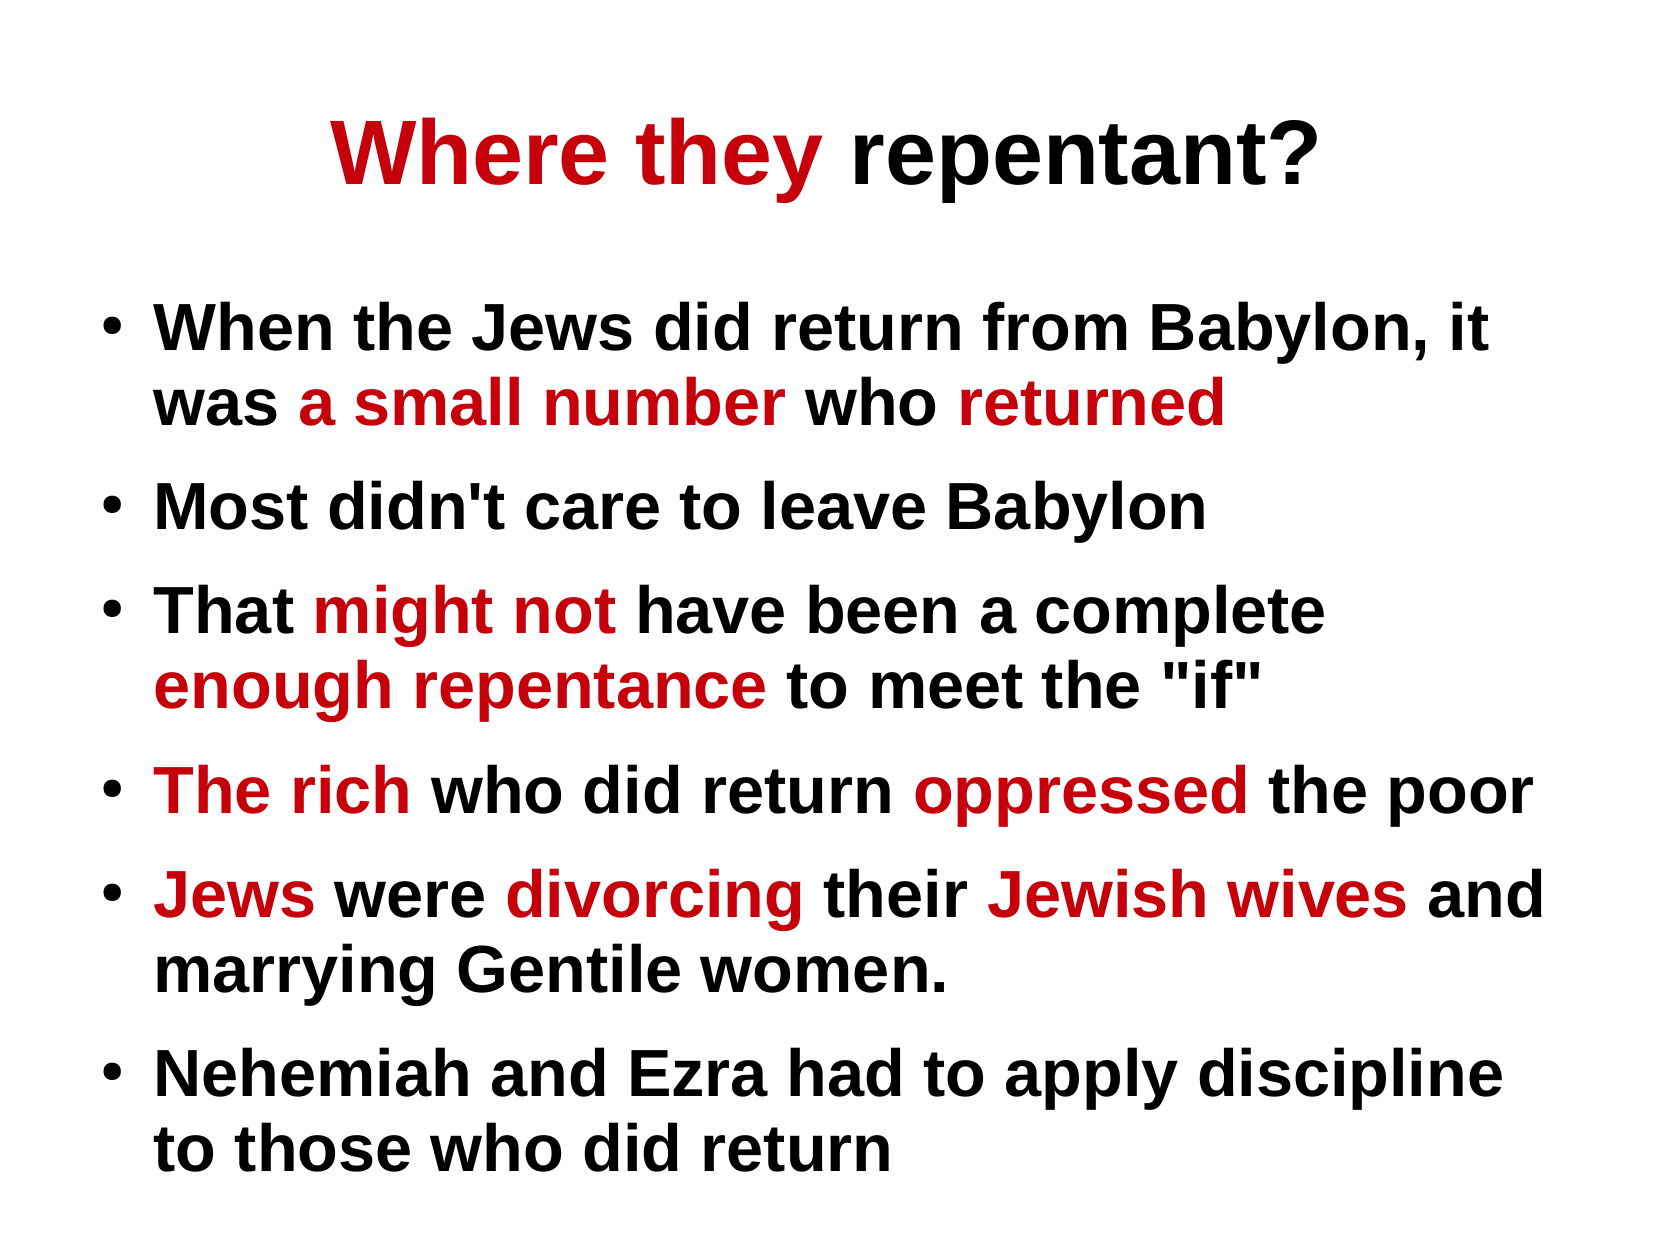

# Where they repentant?
When the Jews did return from Babylon, it was a small number who returned
Most didn't care to leave Babylon
That might not have been a complete enough repentance to meet the "if"
The rich who did return oppressed the poor
Jews were divorcing their Jewish wives and marrying Gentile women.
Nehemiah and Ezra had to apply discipline to those who did return